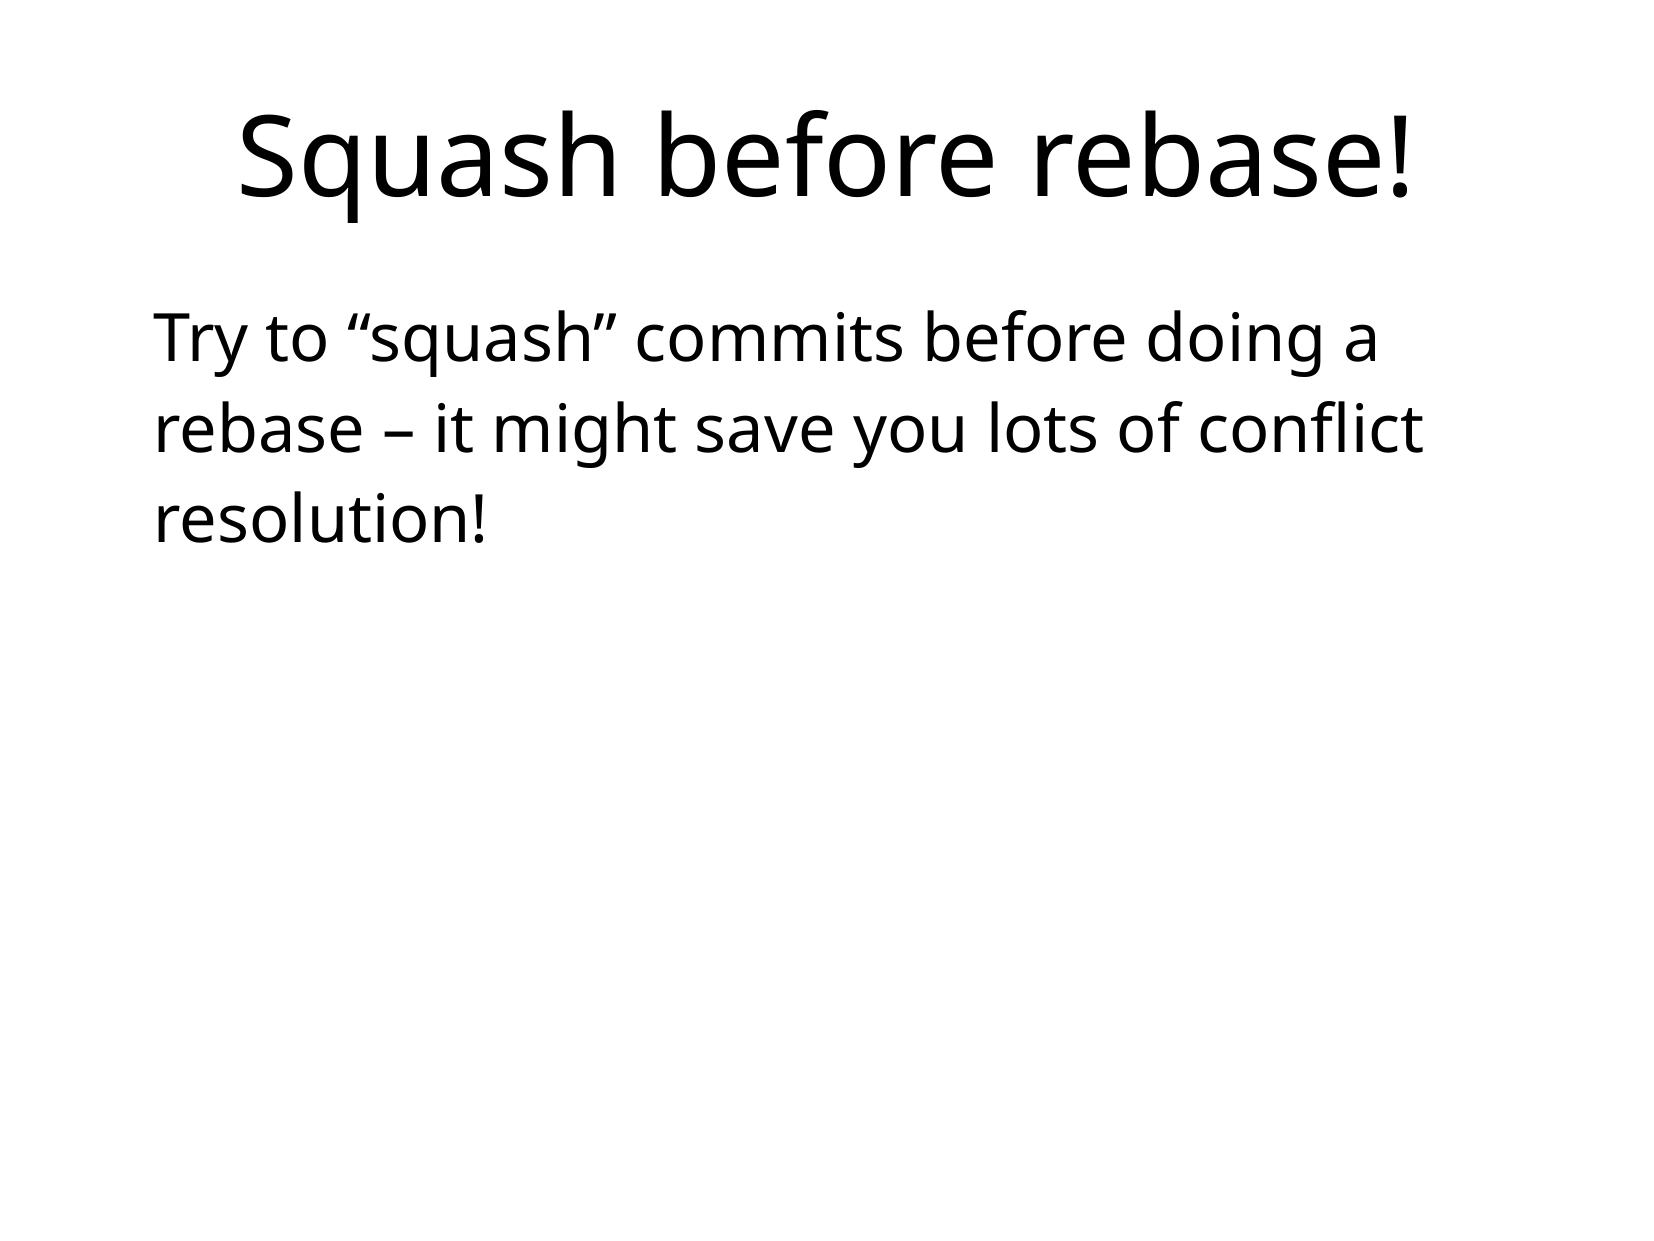

# Squash before rebase!
Try to “squash” commits before doing a rebase – it might save you lots of conflict resolution!